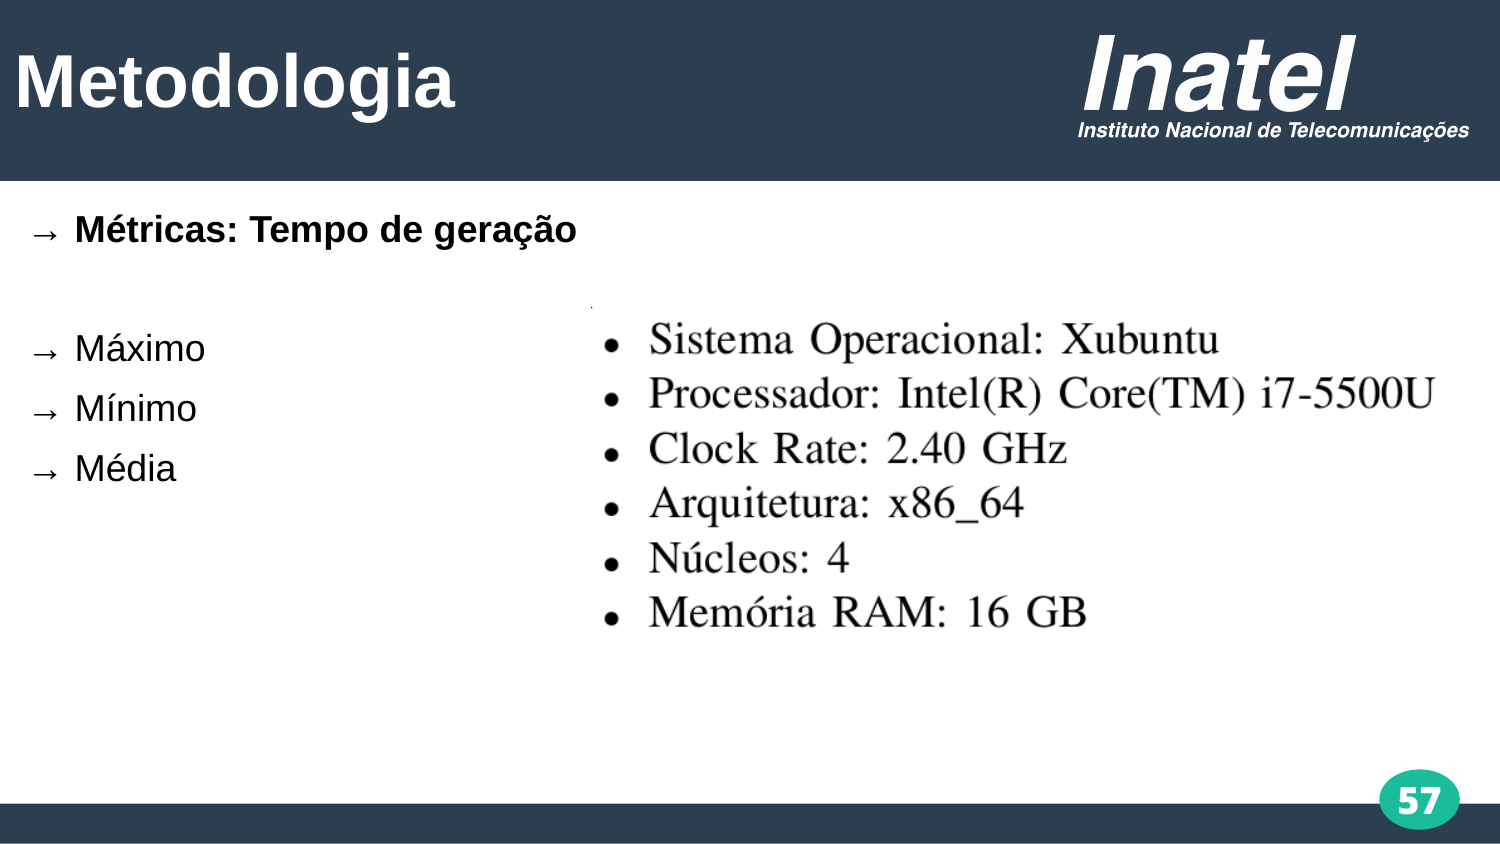

Metodologia
→ Métricas: Tempo de geração
→ Máximo
→ Mínimo
→ Média
57